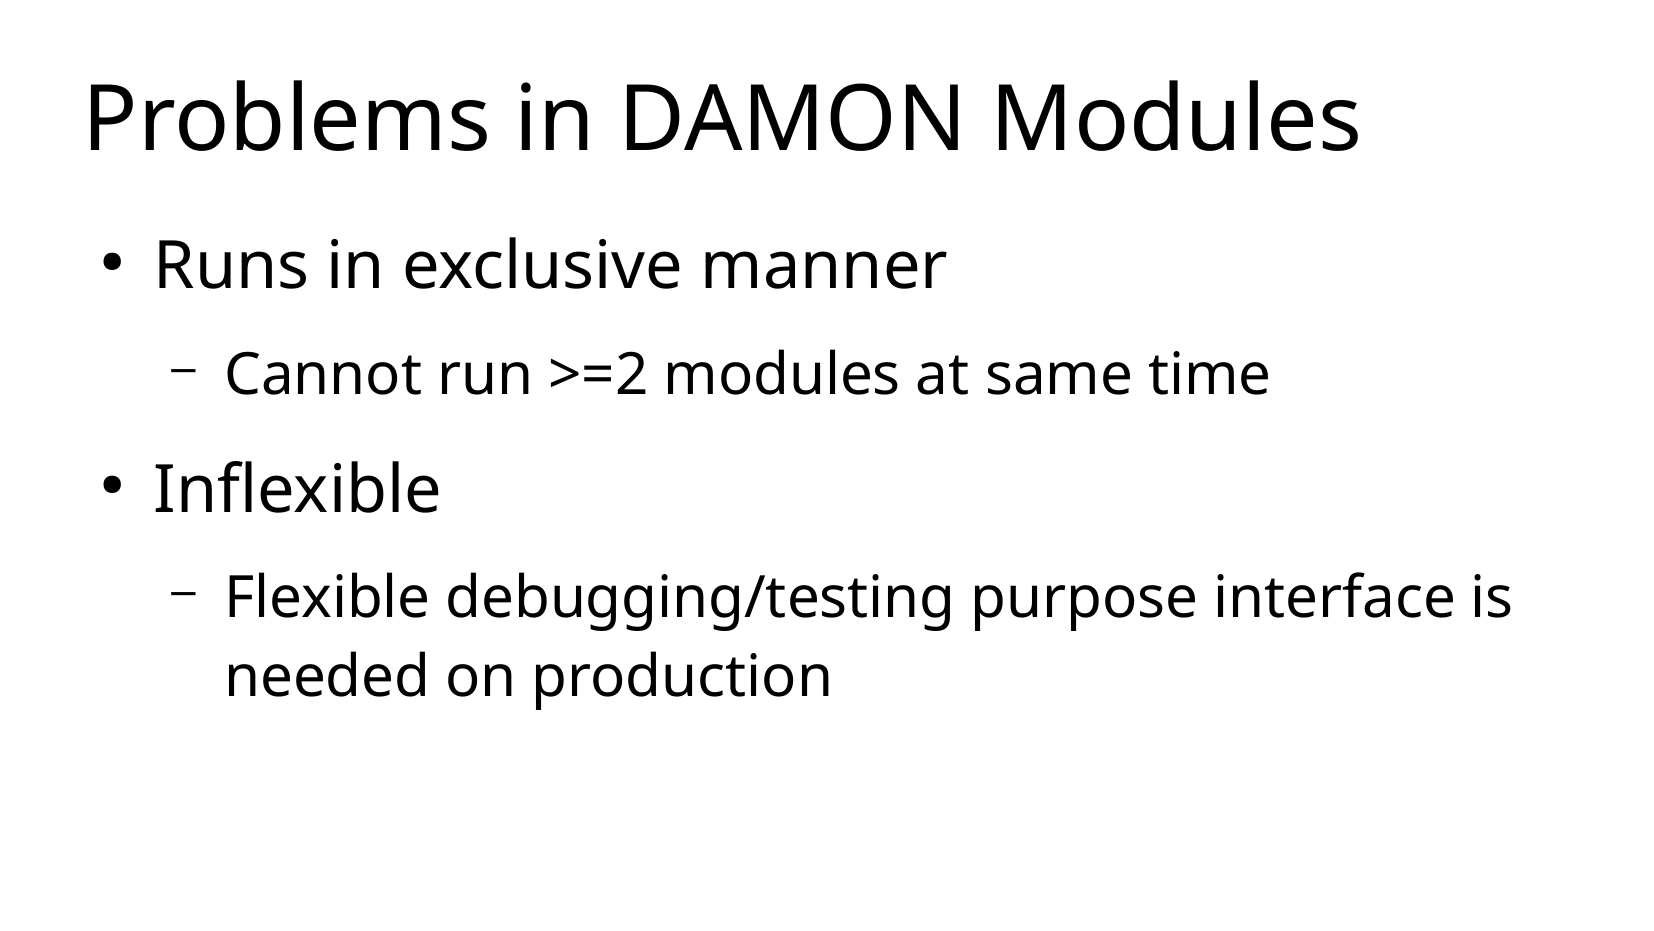

# Problems in DAMON Modules
Runs in exclusive manner
Cannot run >=2 modules at same time
Inflexible
Flexible debugging/testing purpose interface is needed on production